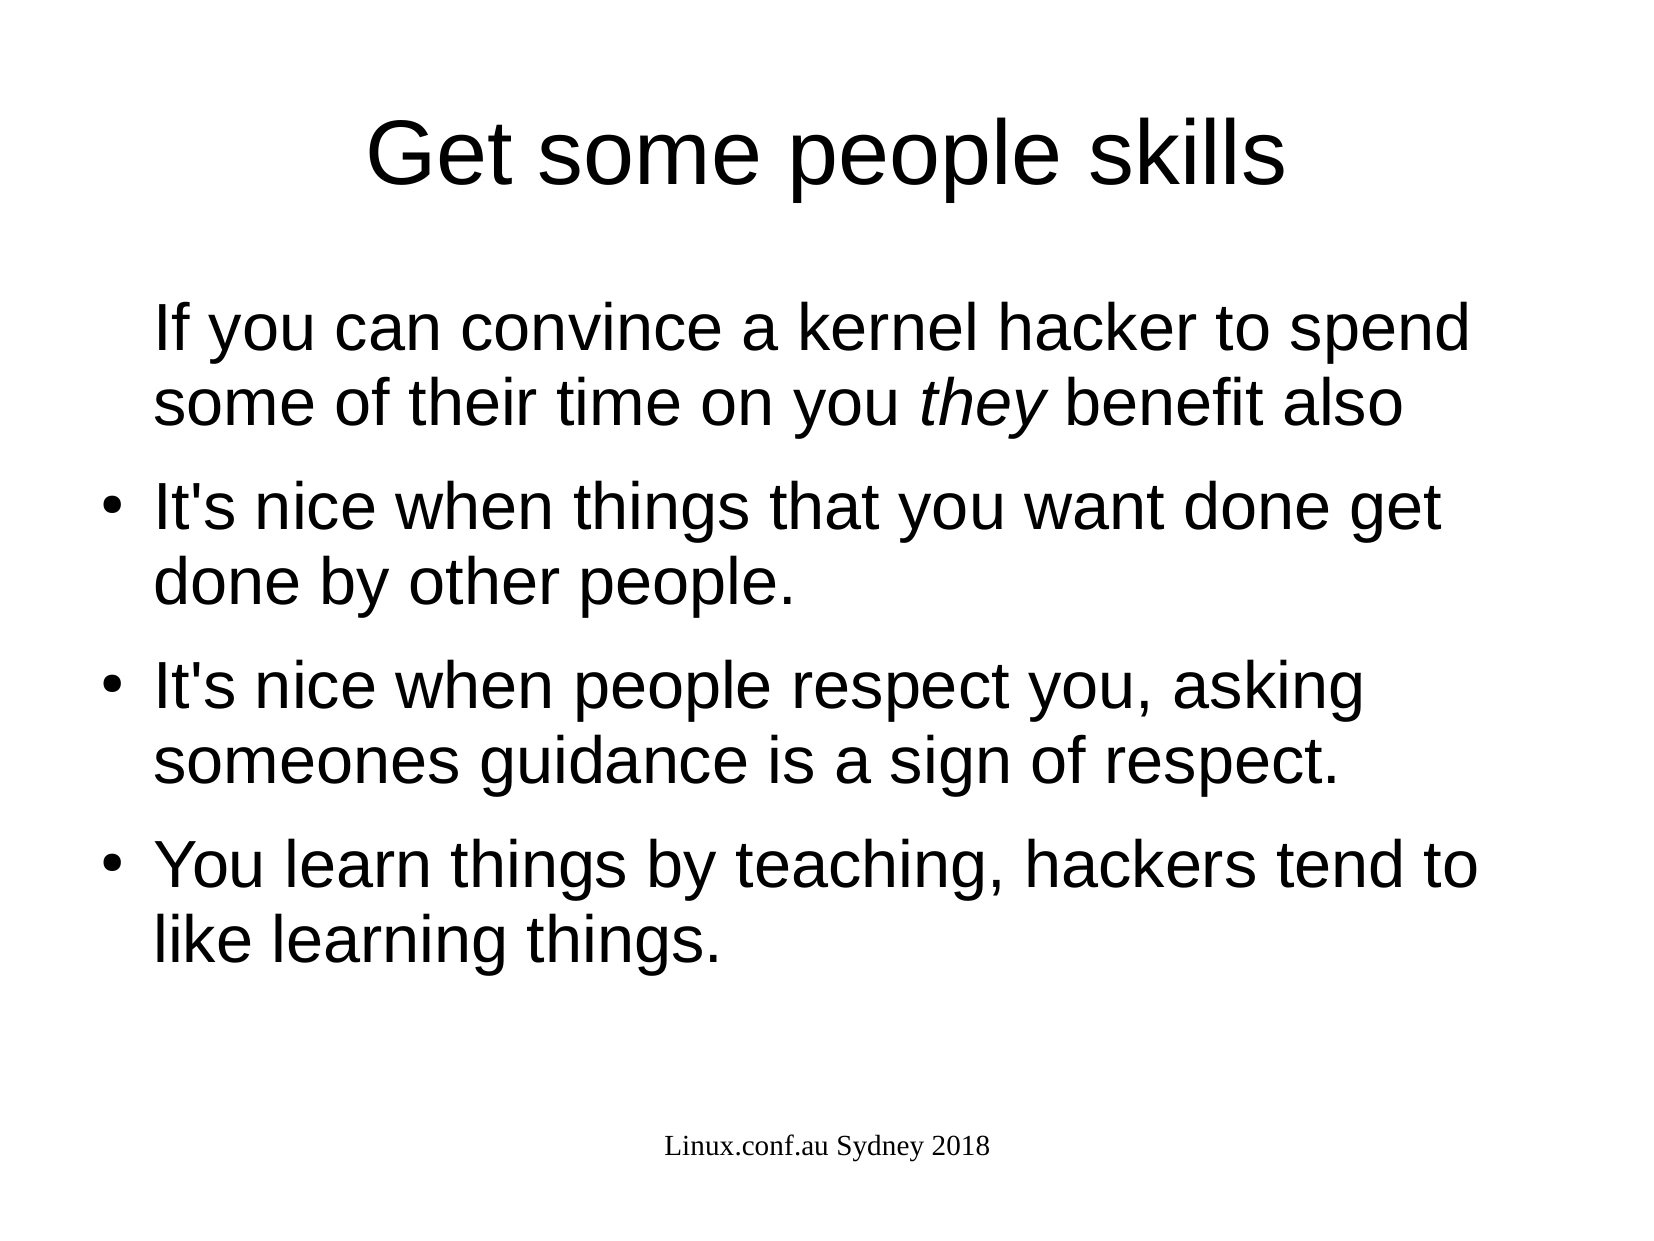

# Get some people skills
If you can convince a kernel hacker to spend some of their time on you they benefit also
It's nice when things that you want done get done by other people.
It's nice when people respect you, asking someones guidance is a sign of respect.
You learn things by teaching, hackers tend to like learning things.
Linux.conf.au Sydney 2018